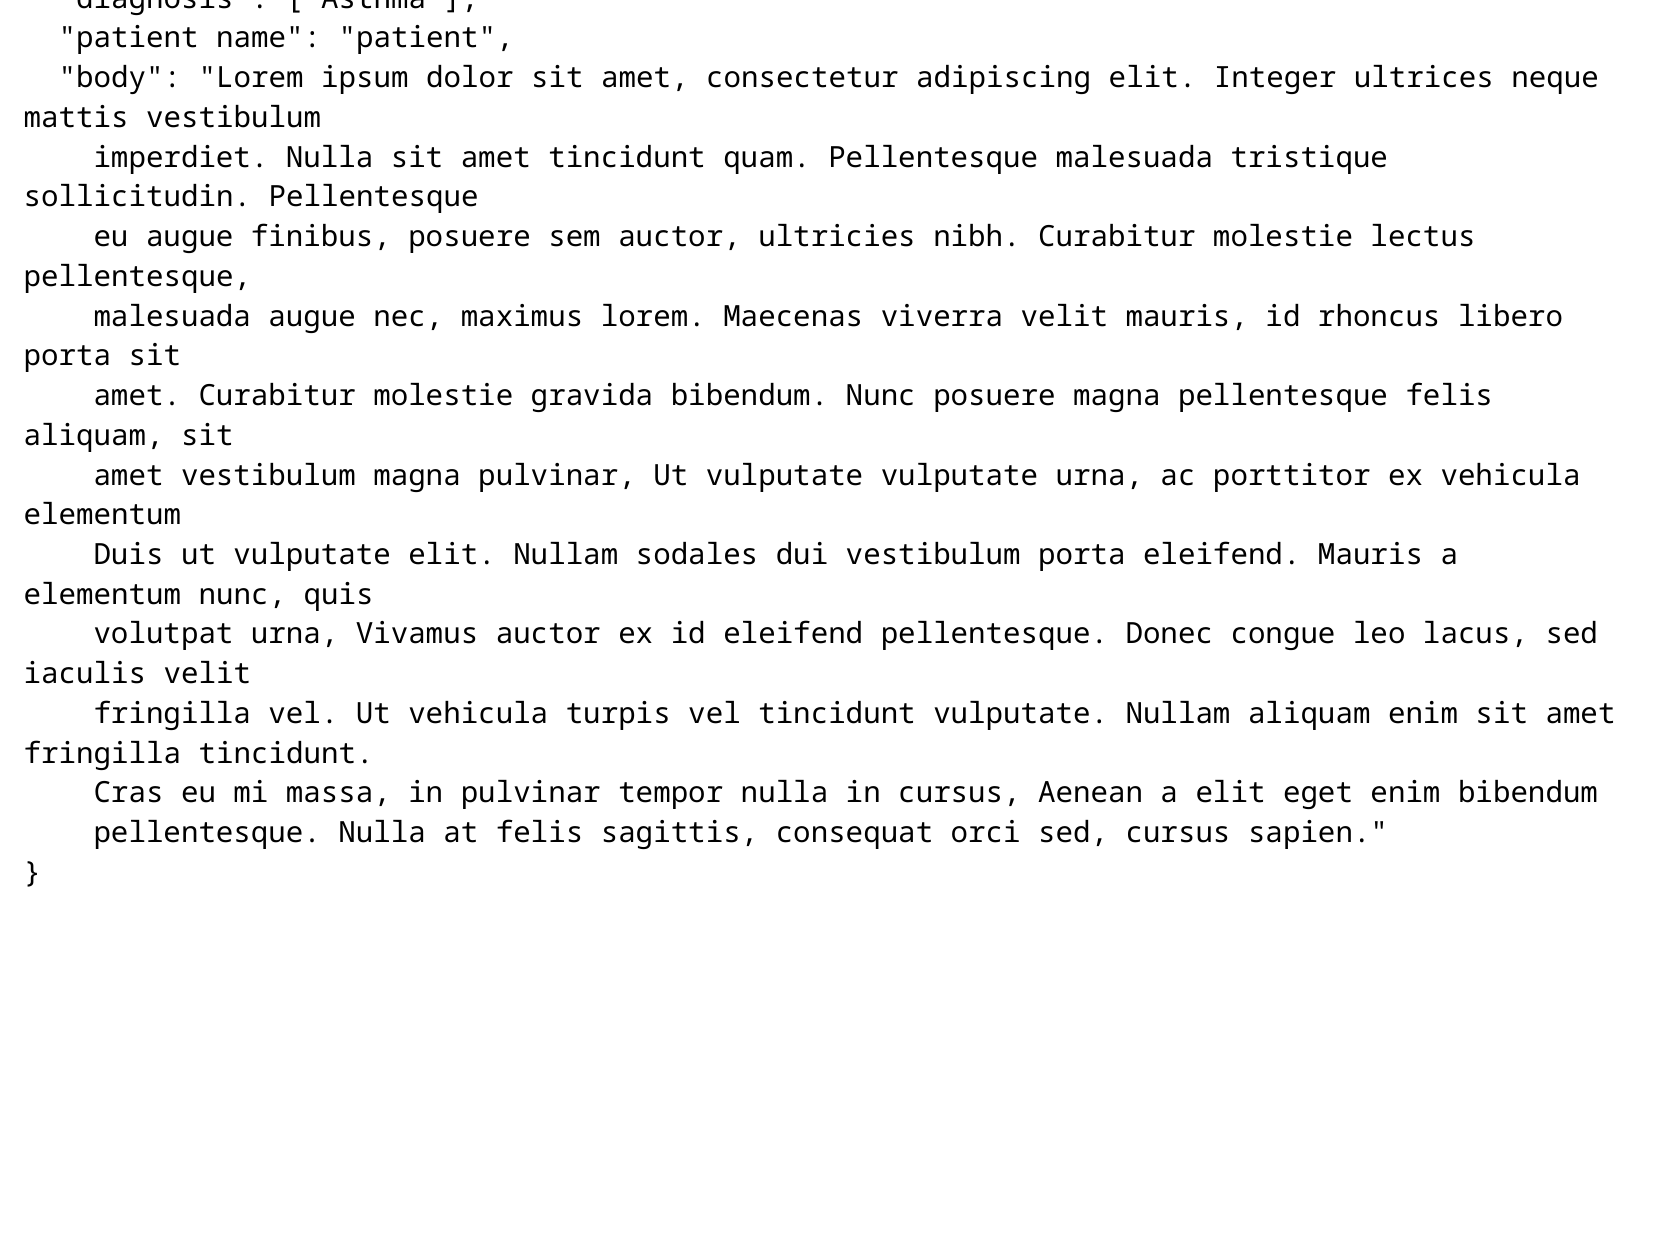

# {
 "medications": ["Enoxaparin", "Gentamycin", "Clindamycin", "Codeine", "Asprin"],
 "dates": ["1983-11-10"],
 "nhs number": "4680200921",
 "diagnosis": ["Asthma"],
 "patient name": "patient",
 "body": "Lorem ipsum dolor sit amet, consectetur adipiscing elit. Integer ultrices neque mattis vestibulum
 imperdiet. Nulla sit amet tincidunt quam. Pellentesque malesuada tristique sollicitudin. Pellentesque
 eu augue finibus, posuere sem auctor, ultricies nibh. Curabitur molestie lectus pellentesque,
 malesuada augue nec, maximus lorem. Maecenas viverra velit mauris, id rhoncus libero porta sit
 amet. Curabitur molestie gravida bibendum. Nunc posuere magna pellentesque felis aliquam, sit
 amet vestibulum magna pulvinar, Ut vulputate vulputate urna, ac porttitor ex vehicula elementum
 Duis ut vulputate elit. Nullam sodales dui vestibulum porta eleifend. Mauris a elementum nunc, quis
 volutpat urna, Vivamus auctor ex id eleifend pellentesque. Donec congue leo lacus, sed iaculis velit
 fringilla vel. Ut vehicula turpis vel tincidunt vulputate. Nullam aliquam enim sit amet fringilla tincidunt.
 Cras eu mi massa, in pulvinar tempor nulla in cursus, Aenean a elit eget enim bibendum
 pellentesque. Nulla at felis sagittis, consequat orci sed, cursus sapien."
}